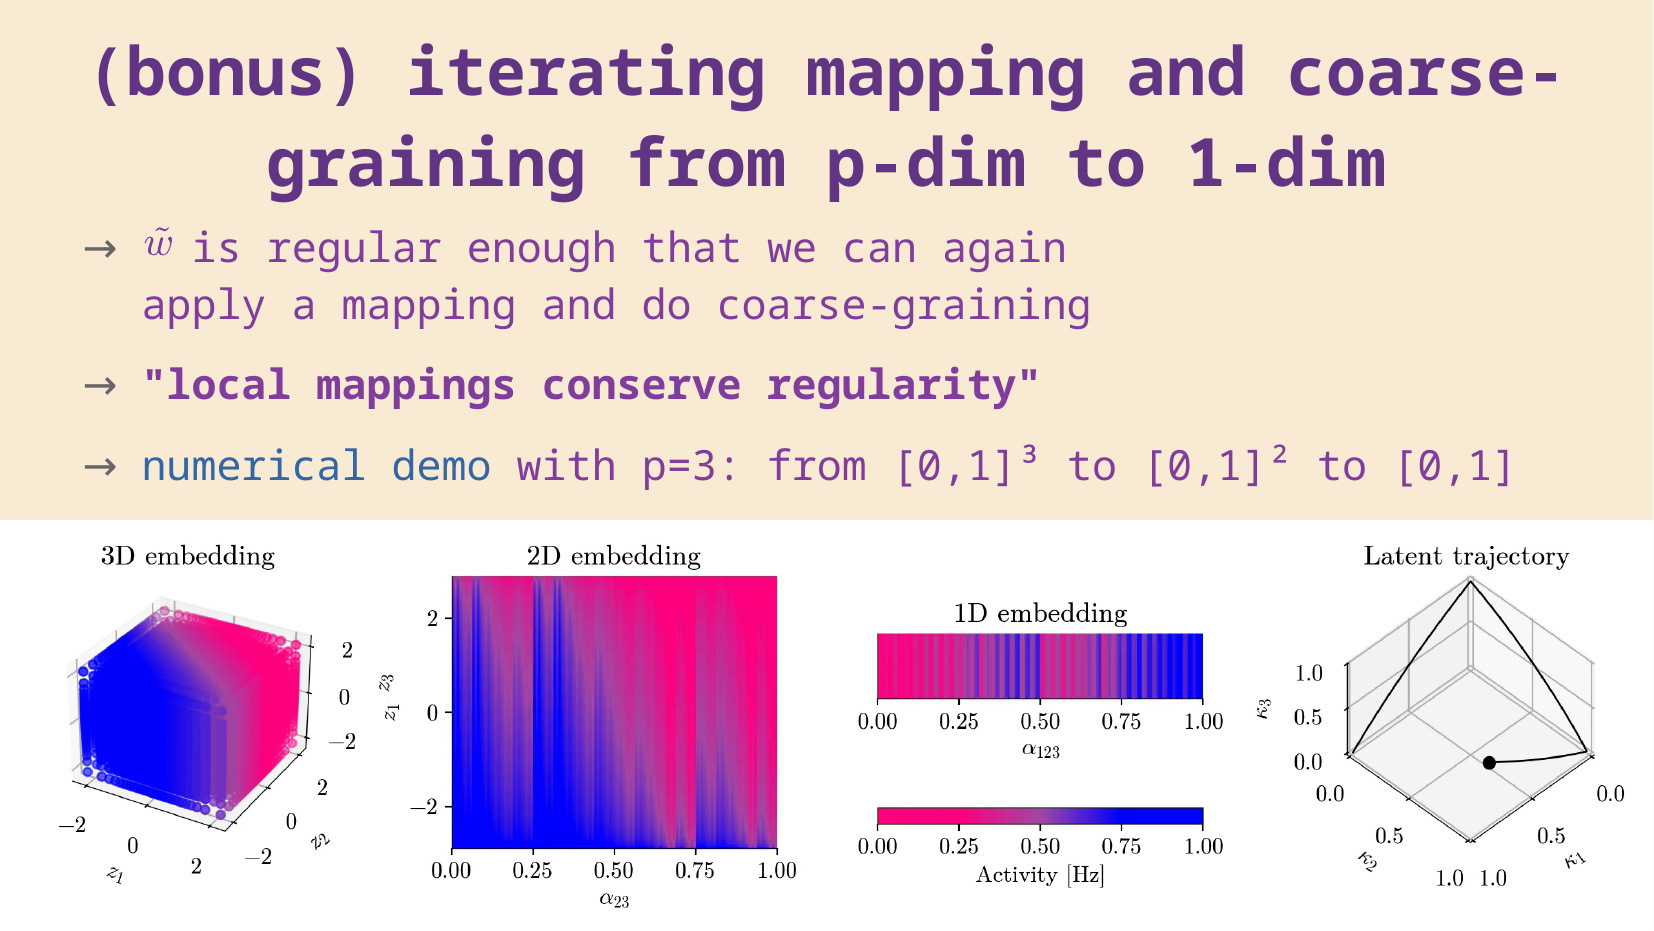

# (bonus) iterating mapping and coarse-graining from p-dim to 1-dim
 is regular enough that we can again
apply a mapping and do coarse-graining
"local mappings conserve regularity"
numerical demo with p=3: from [0,1]³ to [0,1]² to [0,1]